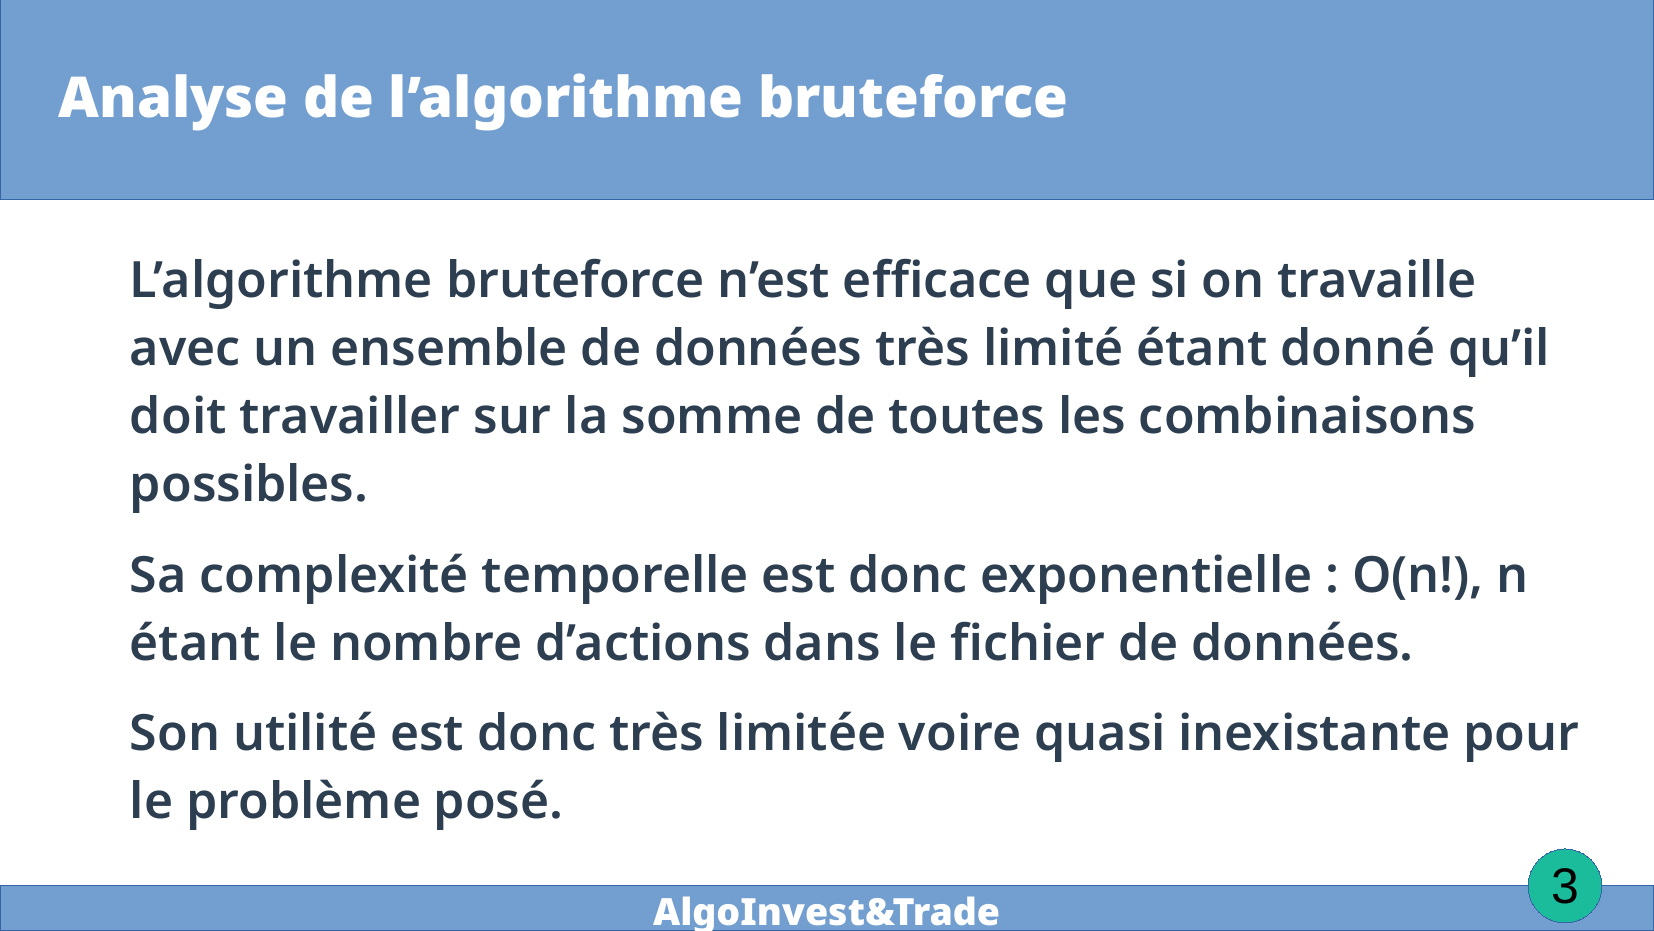

# Analyse de l’algorithme bruteforce
L’algorithme bruteforce n’est efficace que si on travaille avec un ensemble de données très limité étant donné qu’il doit travailler sur la somme de toutes les combinaisons possibles.
Sa complexité temporelle est donc exponentielle : O(n!), n étant le nombre d’actions dans le fichier de données.
Son utilité est donc très limitée voire quasi inexistante pour le problème posé.
AlgoInvest&Trade